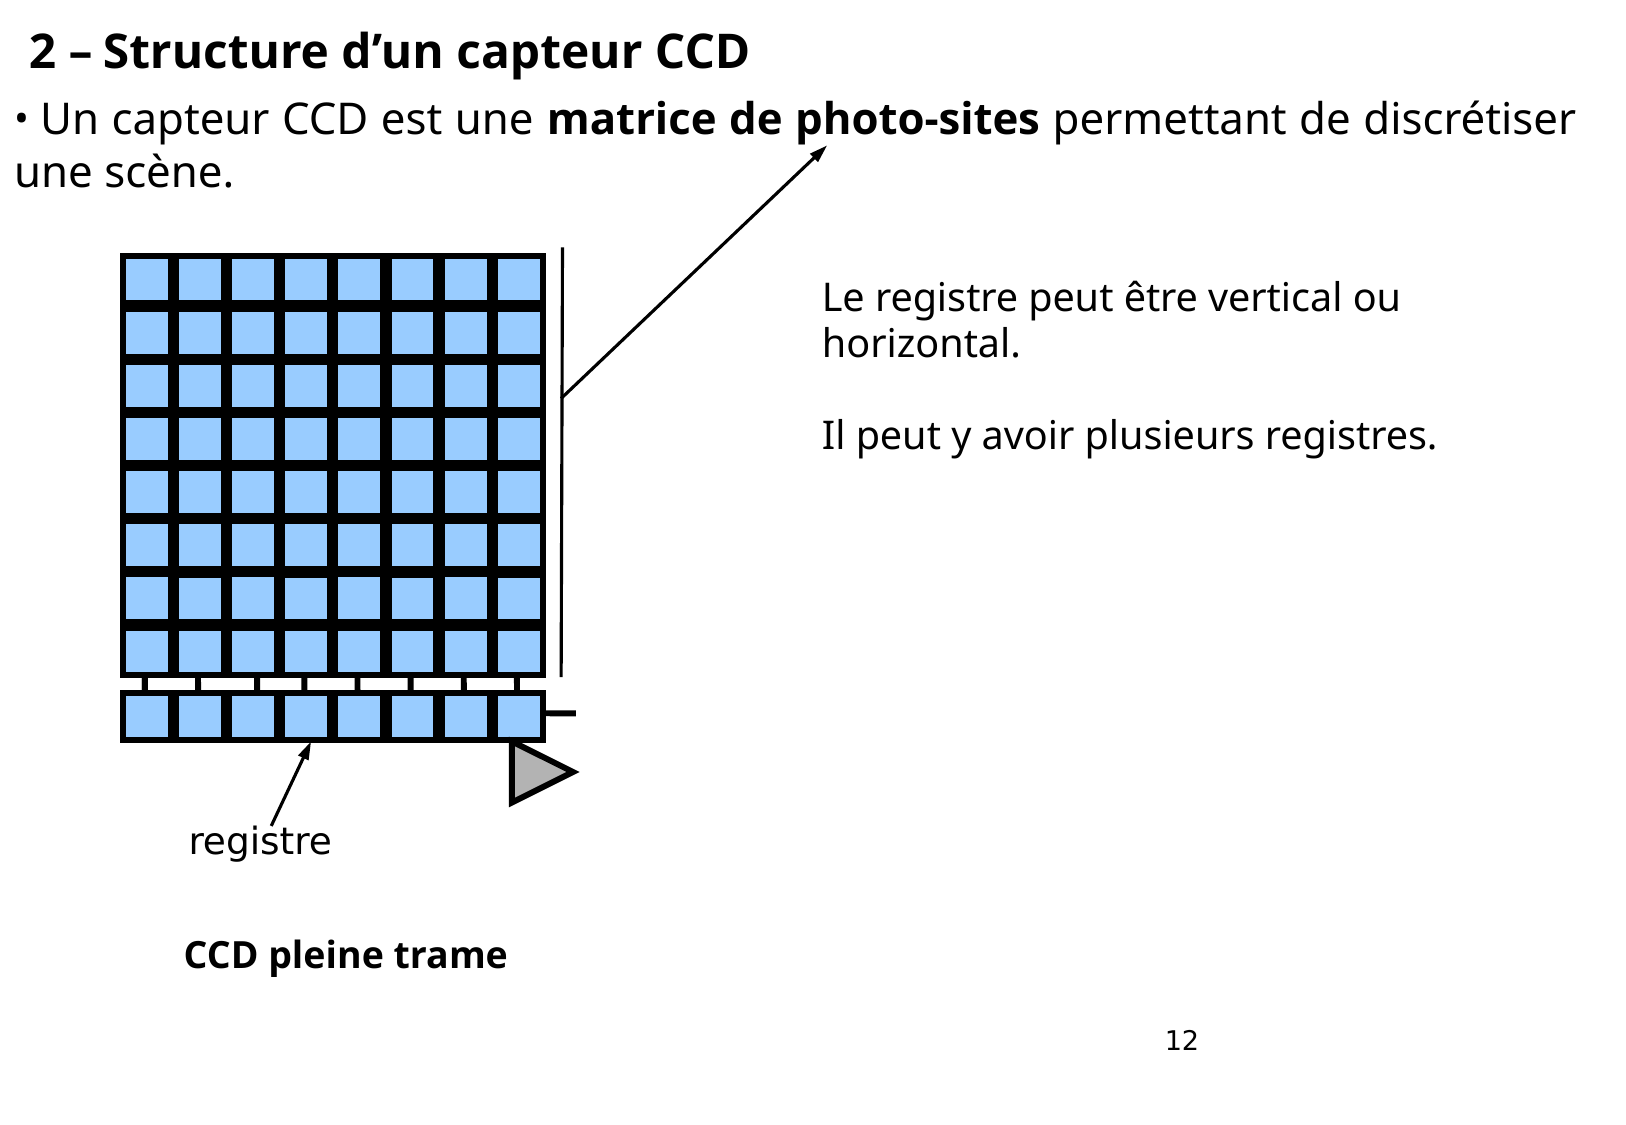

2 – Structure d’un capteur CCD
 Un capteur CCD est une matrice de photo-sites permettant de discrétiser une scène.
Le registre peut être vertical ou horizontal.
Il peut y avoir plusieurs registres.
registre
CCD pleine trame